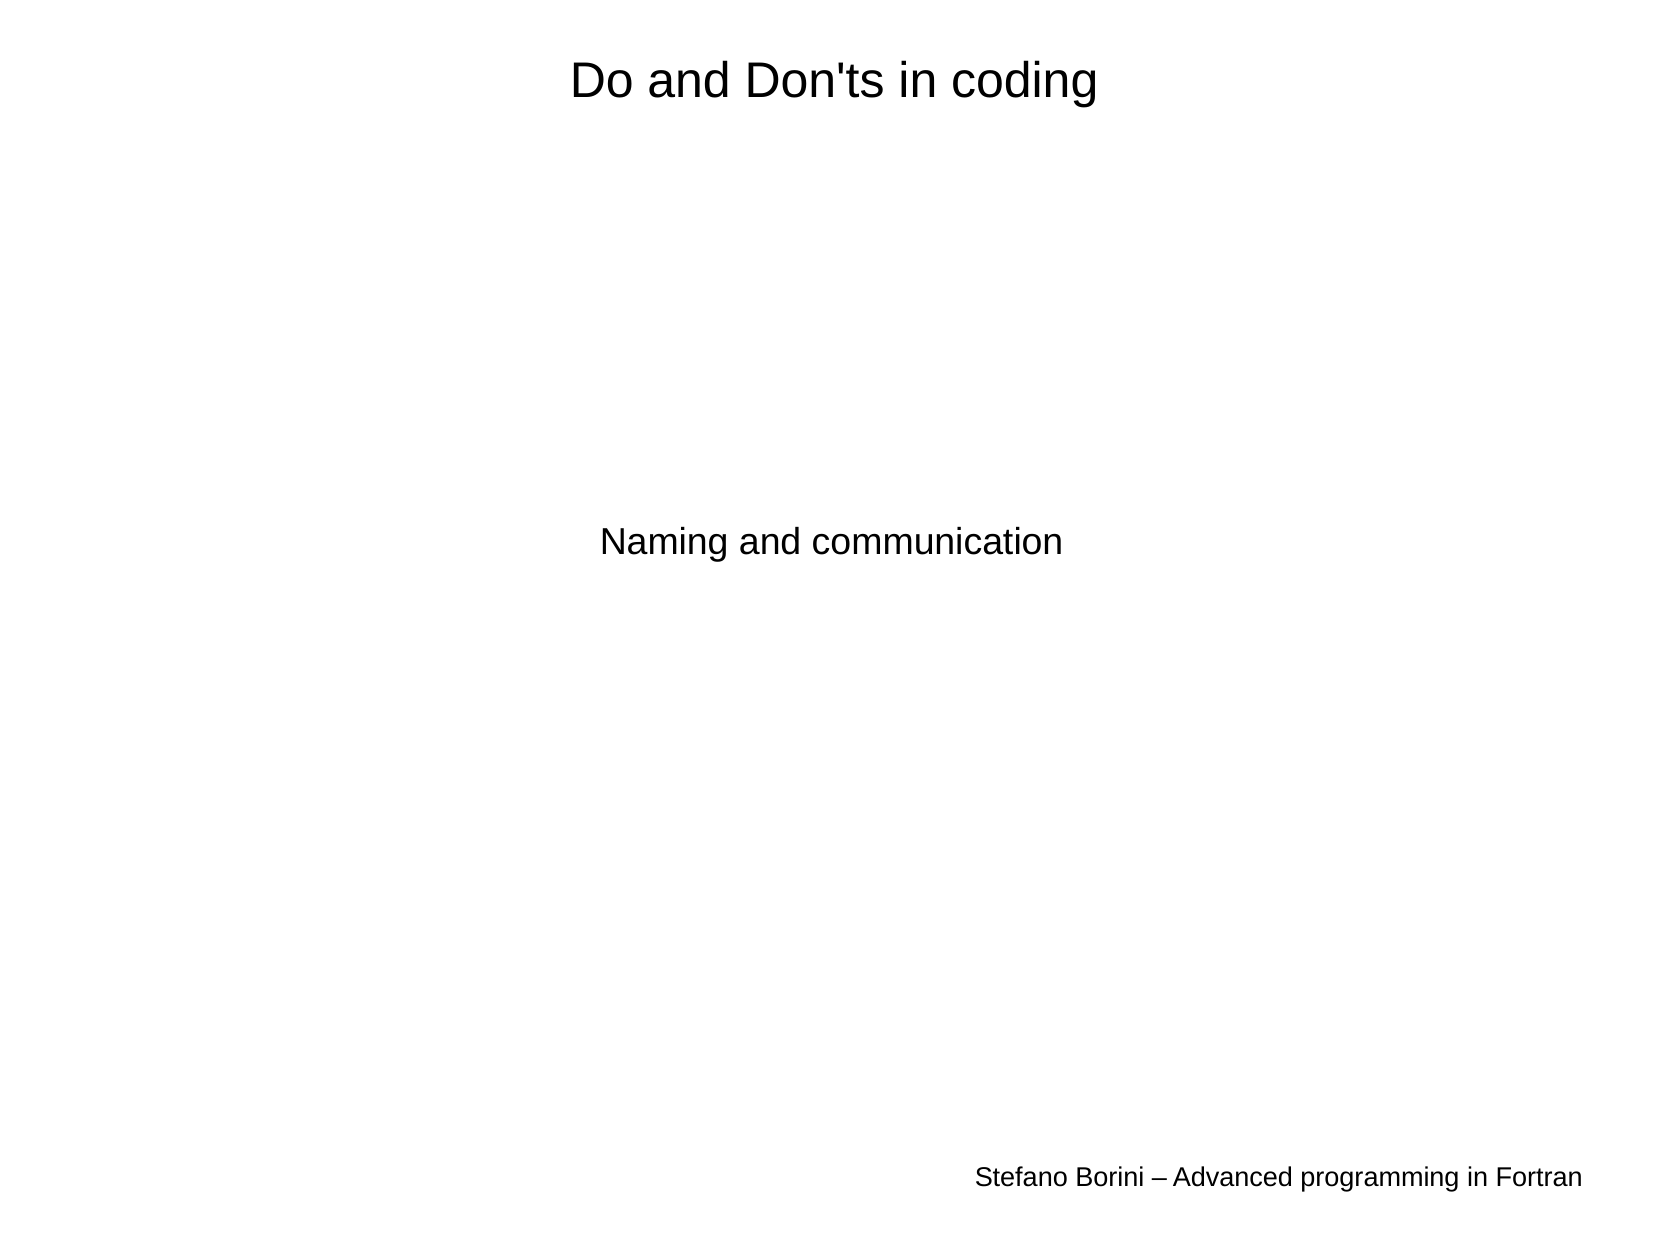

Do and Don'ts in coding
Naming and communication
Stefano Borini – Advanced programming in Fortran